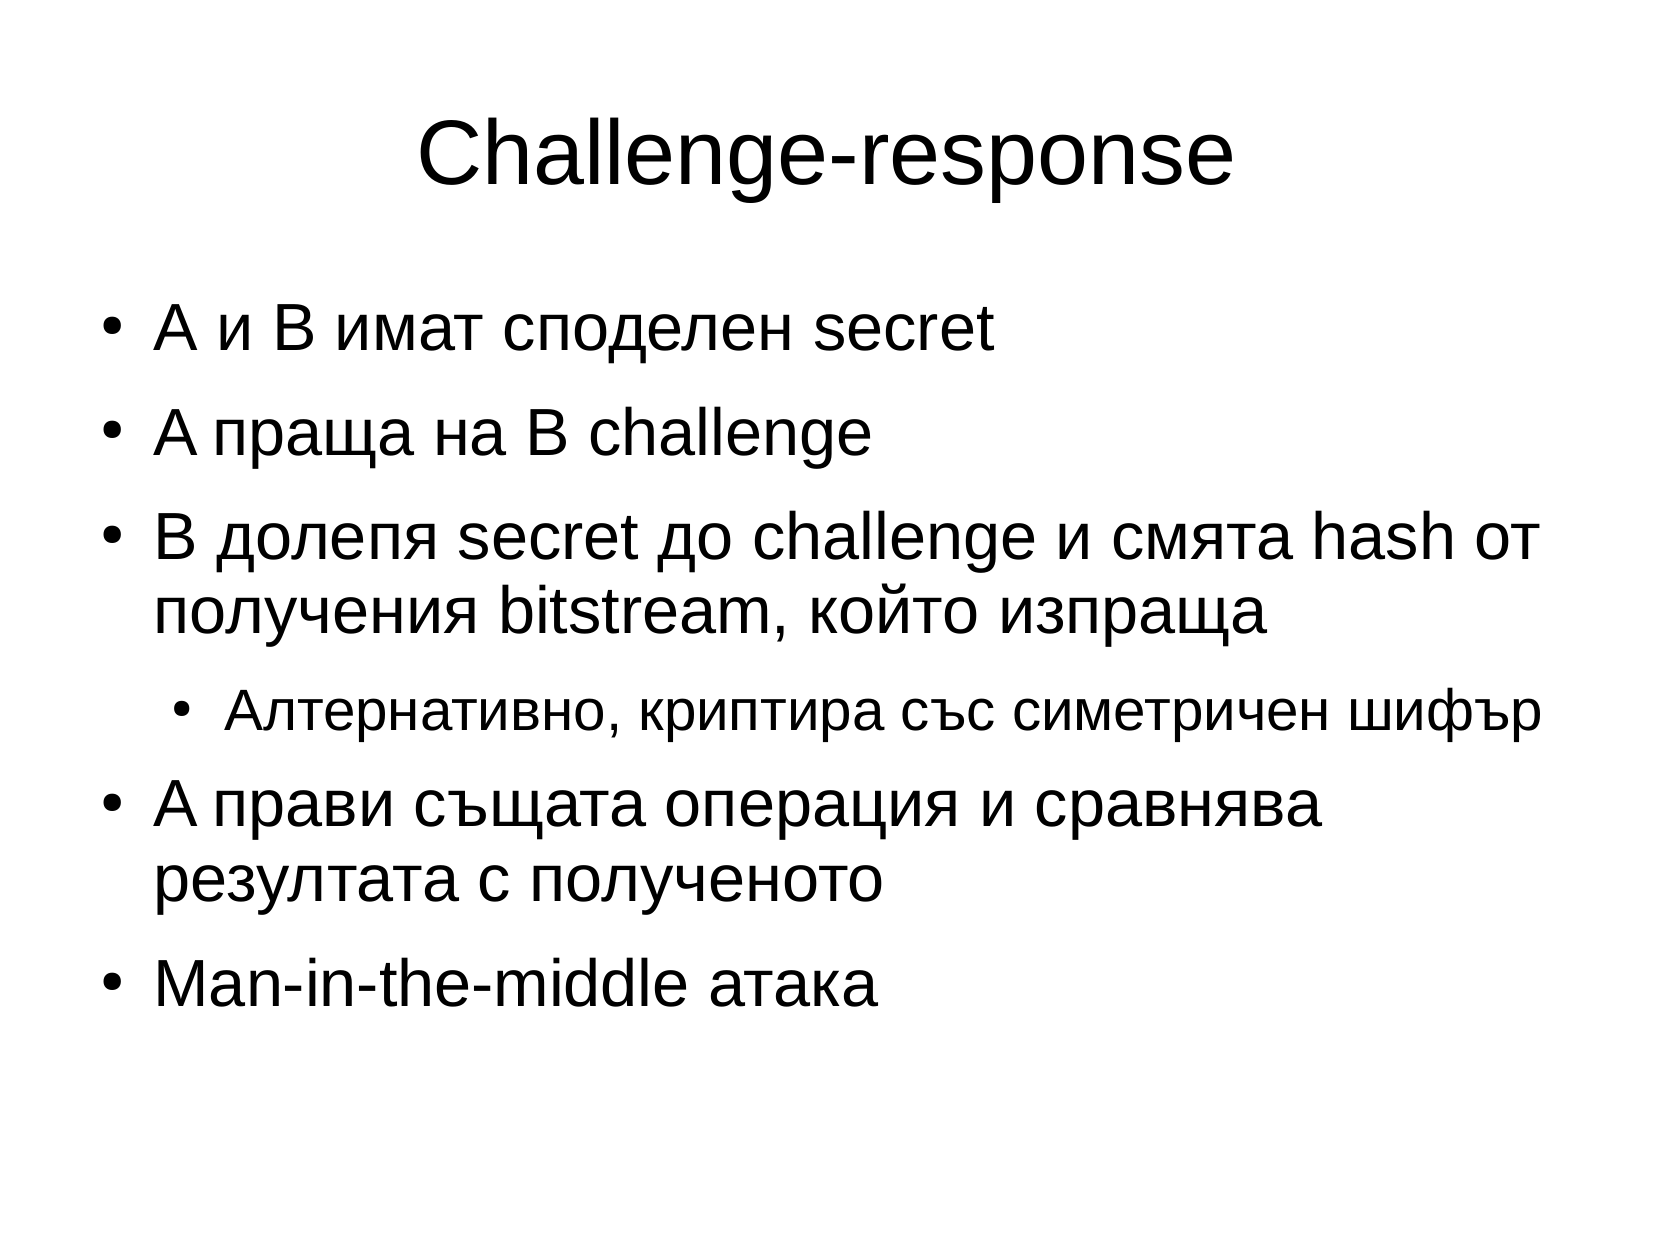

# Challenge-response
А и B имат споделен secret
A праща на B challenge
B долепя secret до challenge и смята hash от получения bitstream, който изпраща
Алтернативно, криптира със симетричен шифър
A прави същата операция и сравнява резултата с полученото
Man-in-the-middle атака